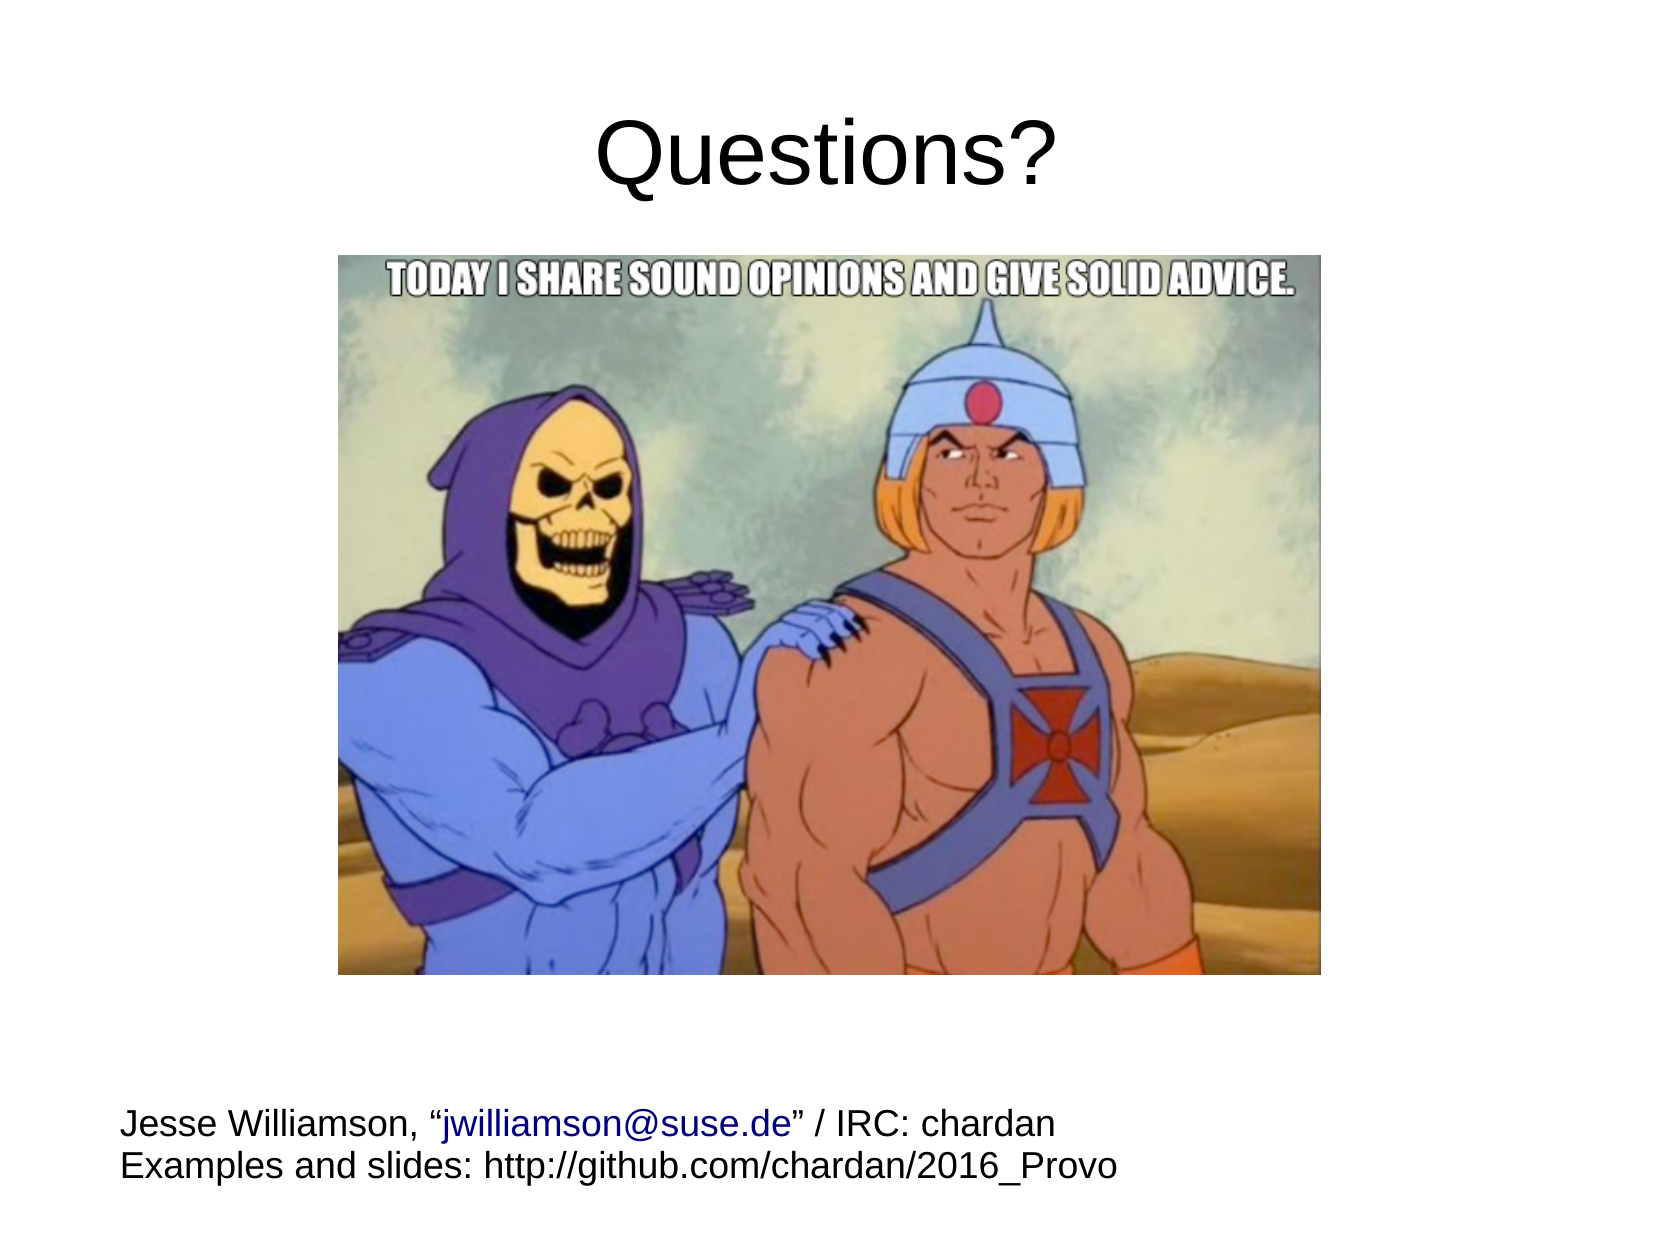

# Questions?
Jesse Williamson, “jwilliamson@suse.de” / IRC: chardan
Examples and slides: http://github.com/chardan/2016_Provo